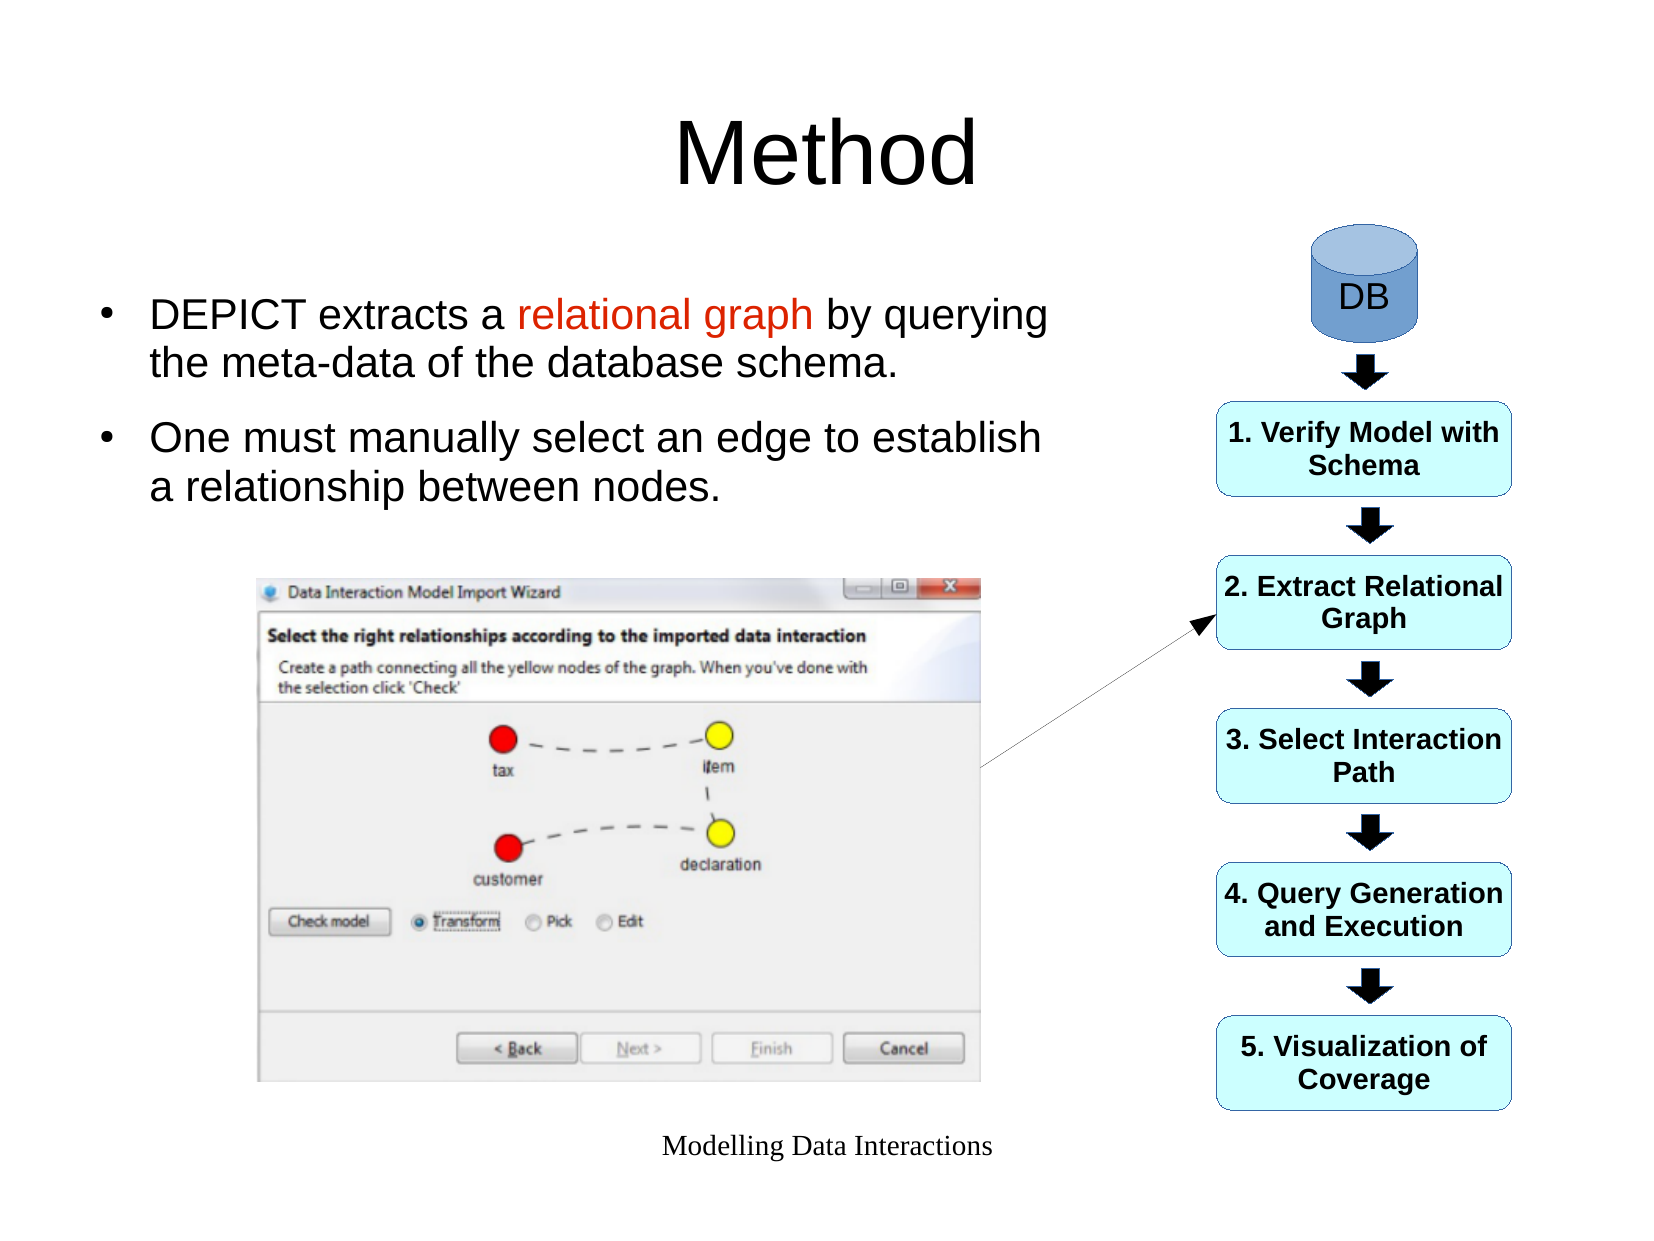

# Method
DB
DEPICT extracts a relational graph by querying the meta-data of the database schema.
One must manually select an edge to establish a relationship between nodes.
1. Verify Model with
Schema
2. Extract Relational
Graph
3. Select Interaction
Path
4. Query Generation
and Execution
5. Visualization of
Coverage
Modelling Data Interactions